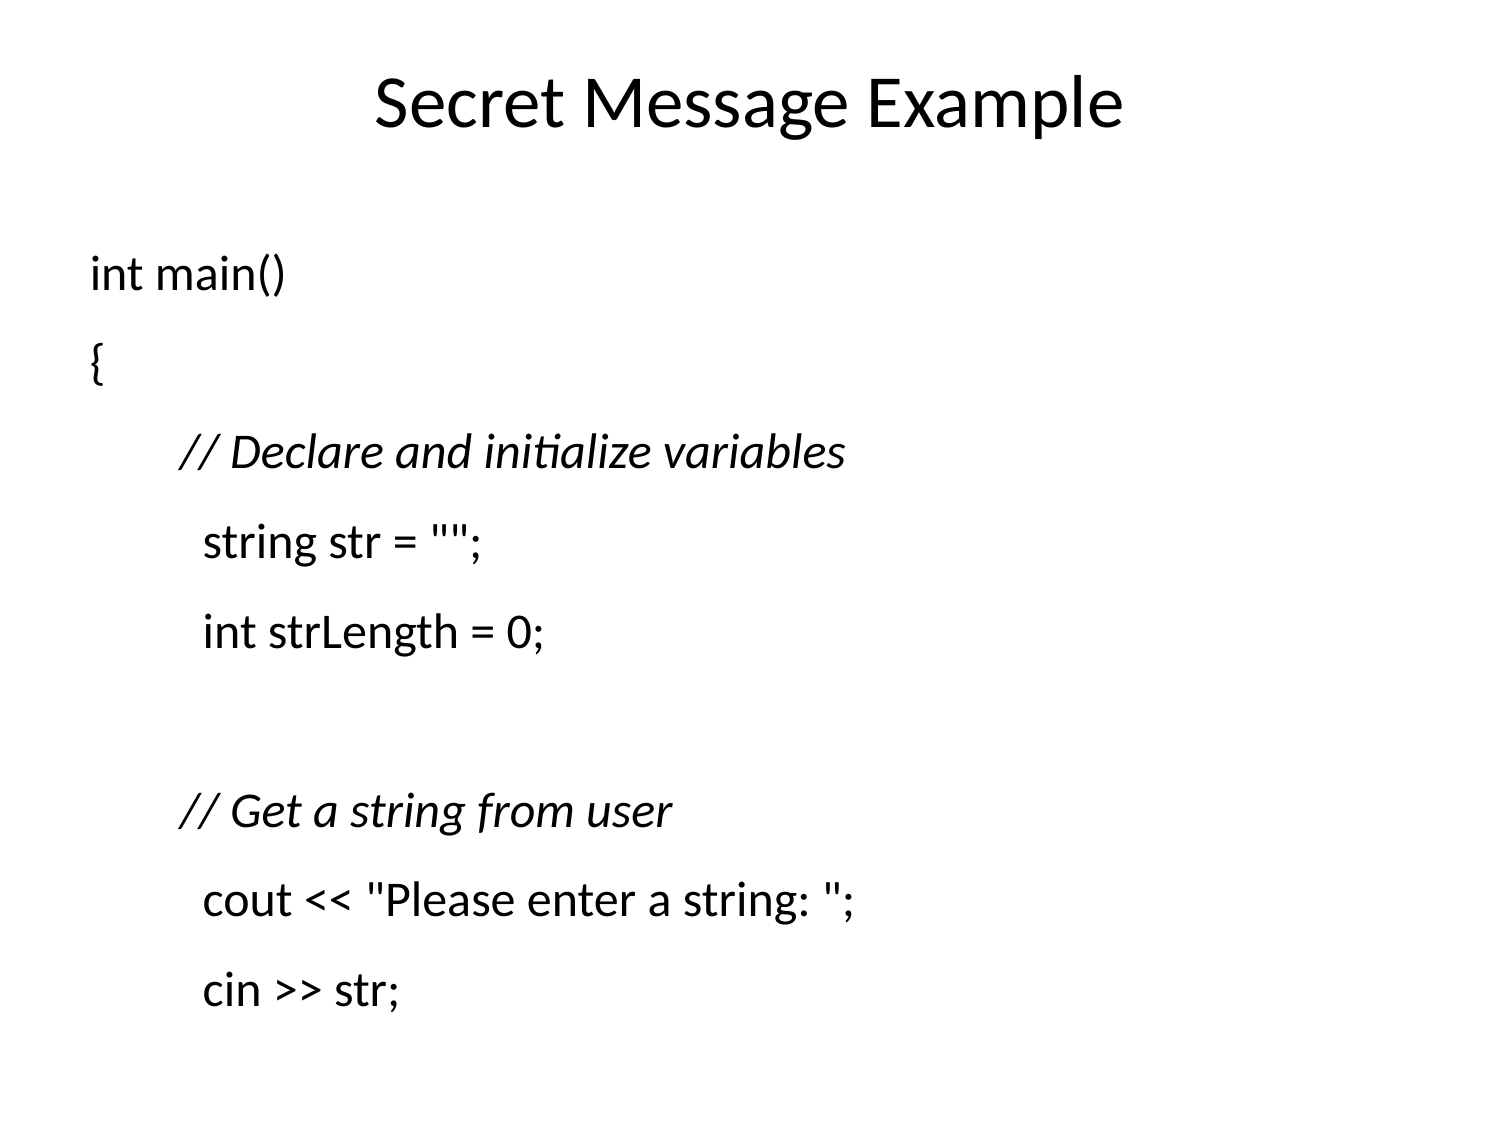

# Secret Message Example
int main()
{
	 // Declare and initialize variables
		string str = "";
 	int strLength = 0;
	 // Get a string from user
		cout << "Please enter a string: ";
	 	cin >> str;